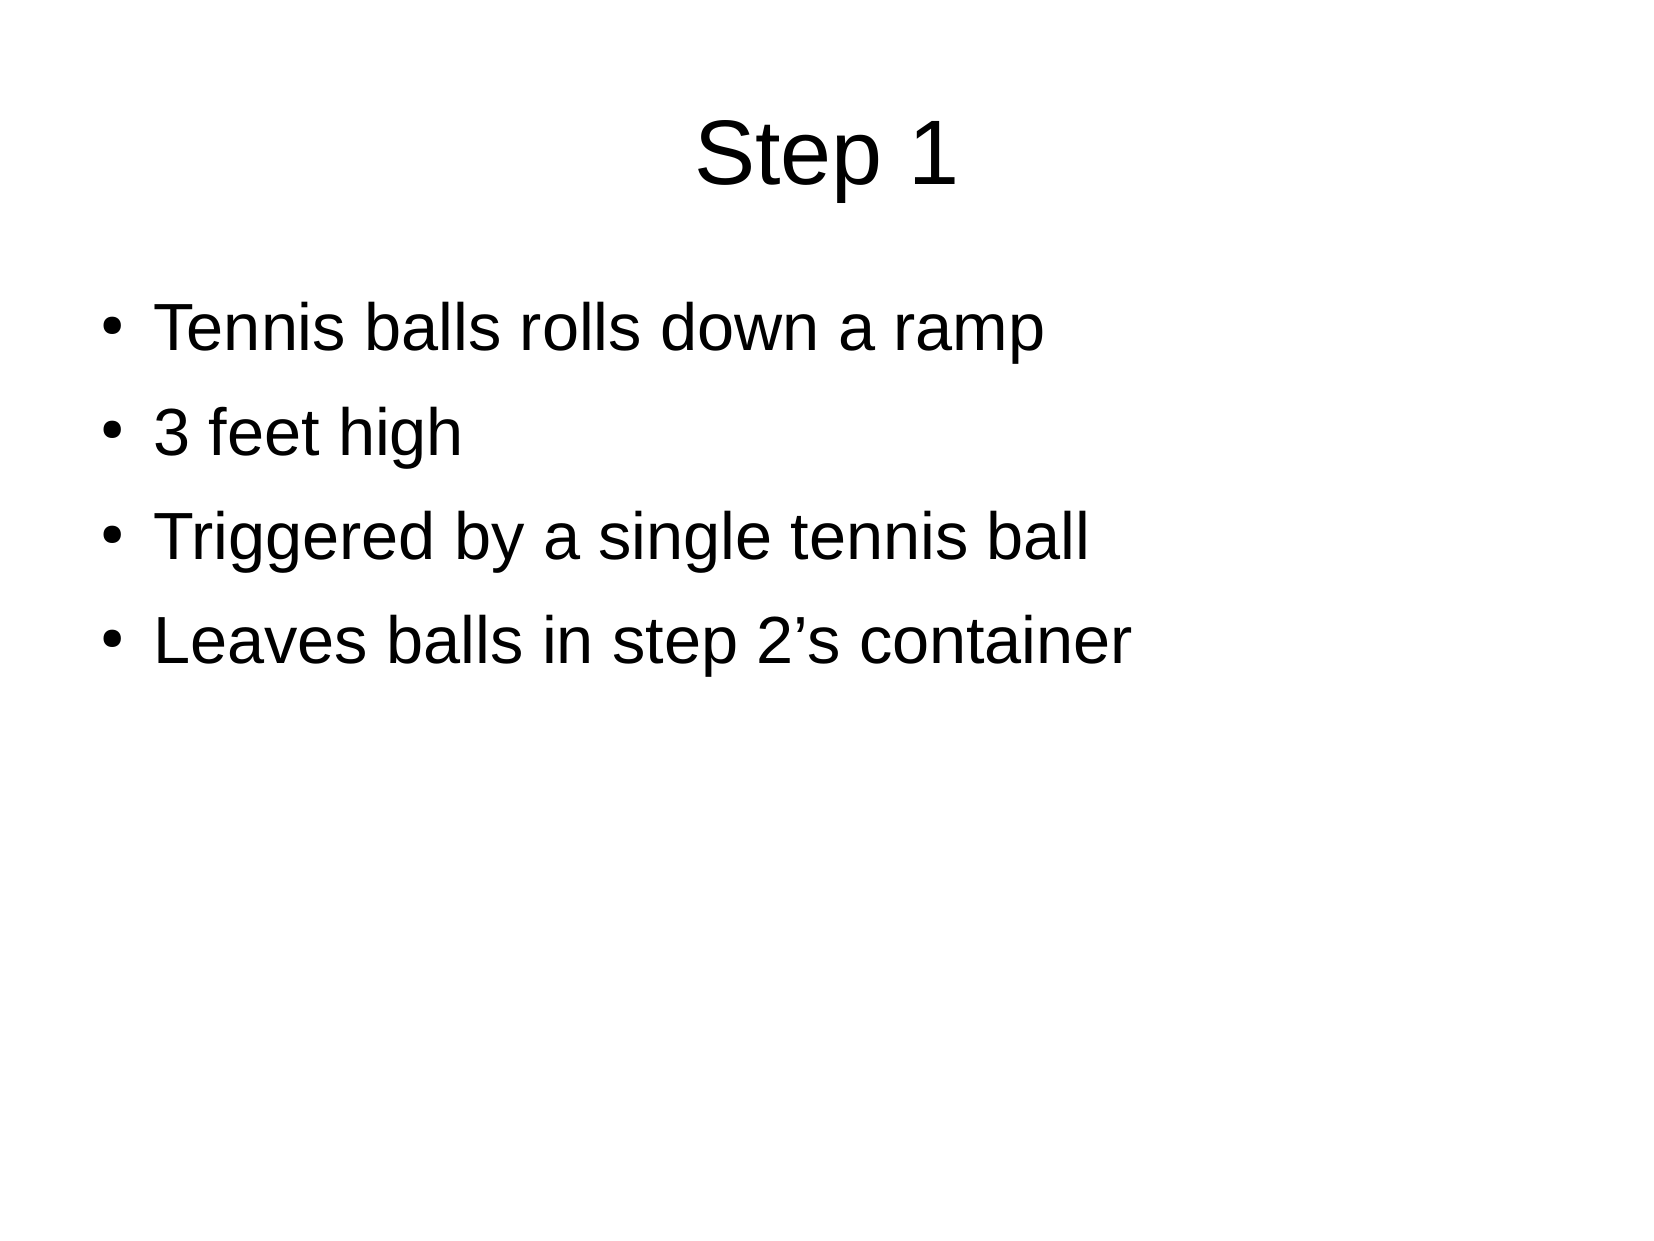

# Step 1
Tennis balls rolls down a ramp
3 feet high
Triggered by a single tennis ball
Leaves balls in step 2’s container